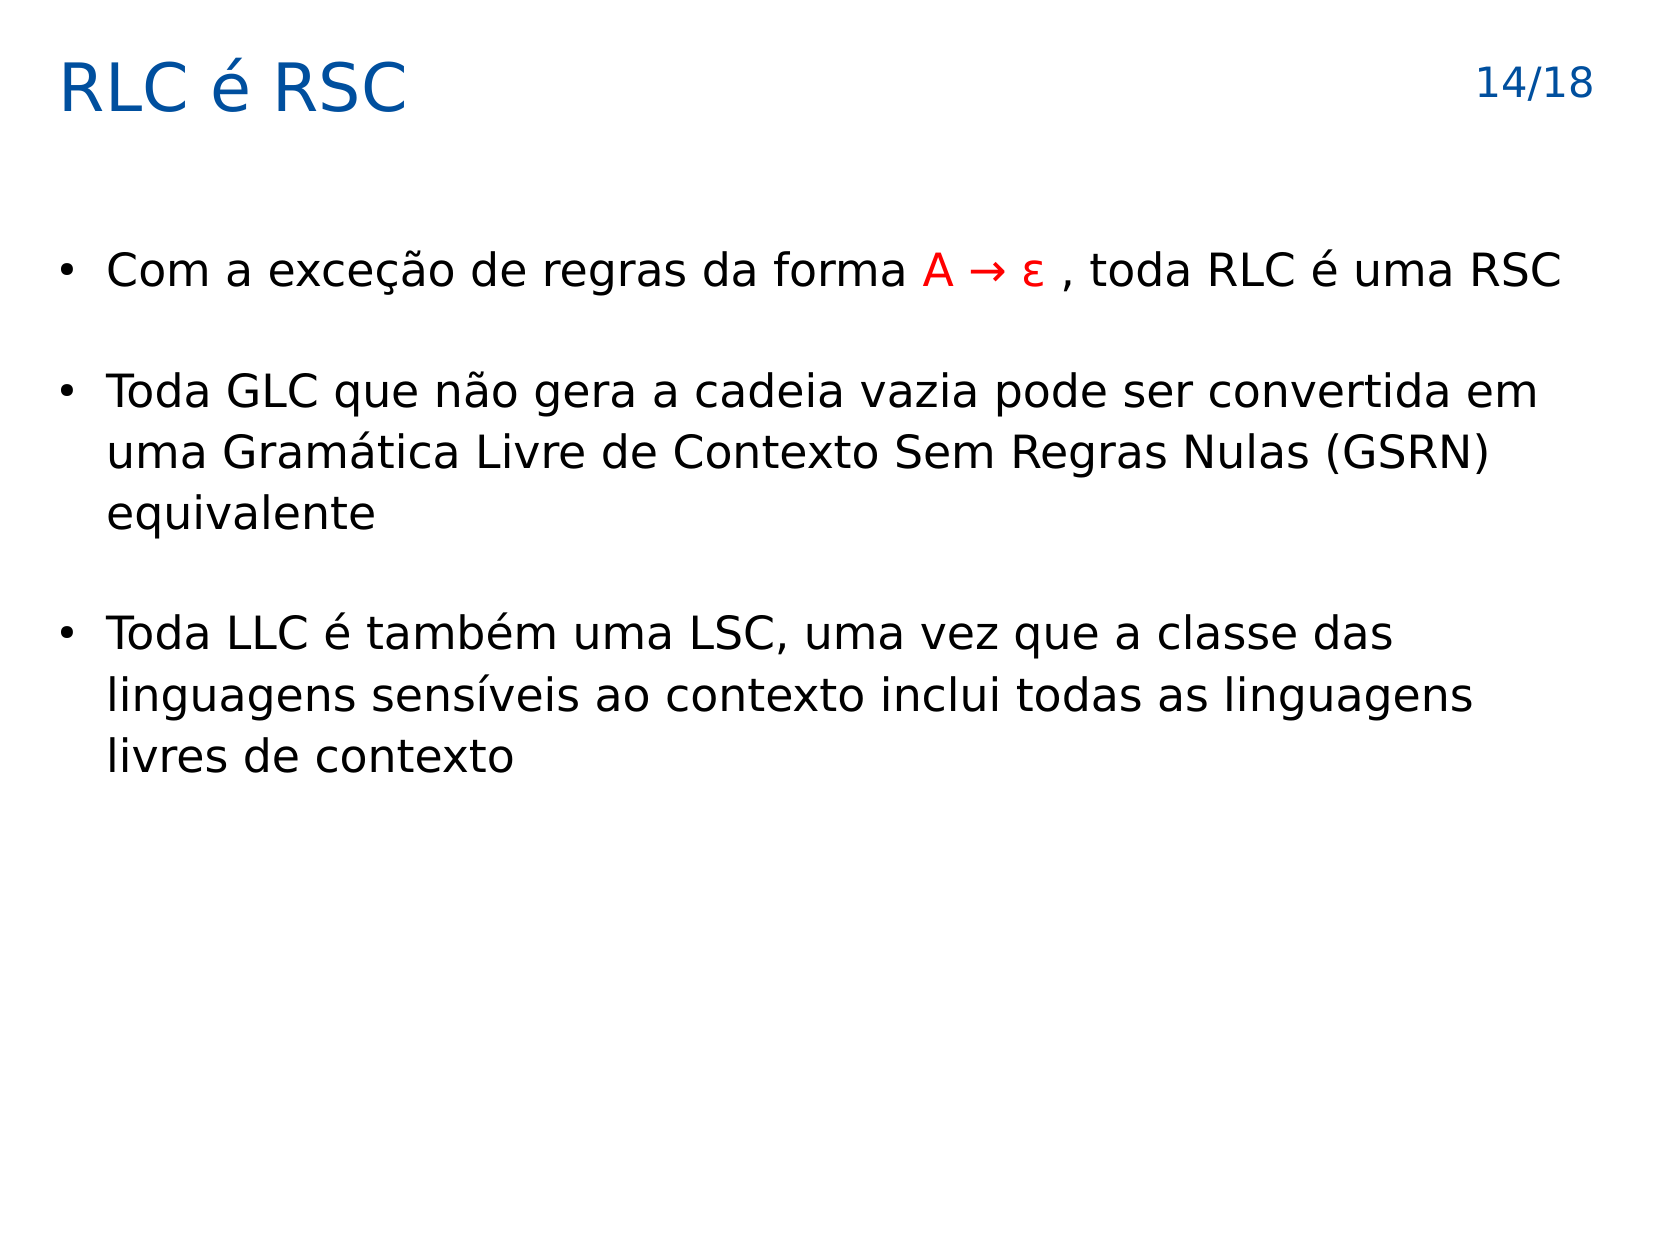

# RLC é RSC
14
Com a exceção de regras da forma A → ε , toda RLC é uma RSC
Toda GLC que não gera a cadeia vazia pode ser convertida em uma Gramática Livre de Contexto Sem Regras Nulas (GSRN) equivalente
Toda LLC é também uma LSC, uma vez que a classe das linguagens sensíveis ao contexto inclui todas as linguagens livres de contexto